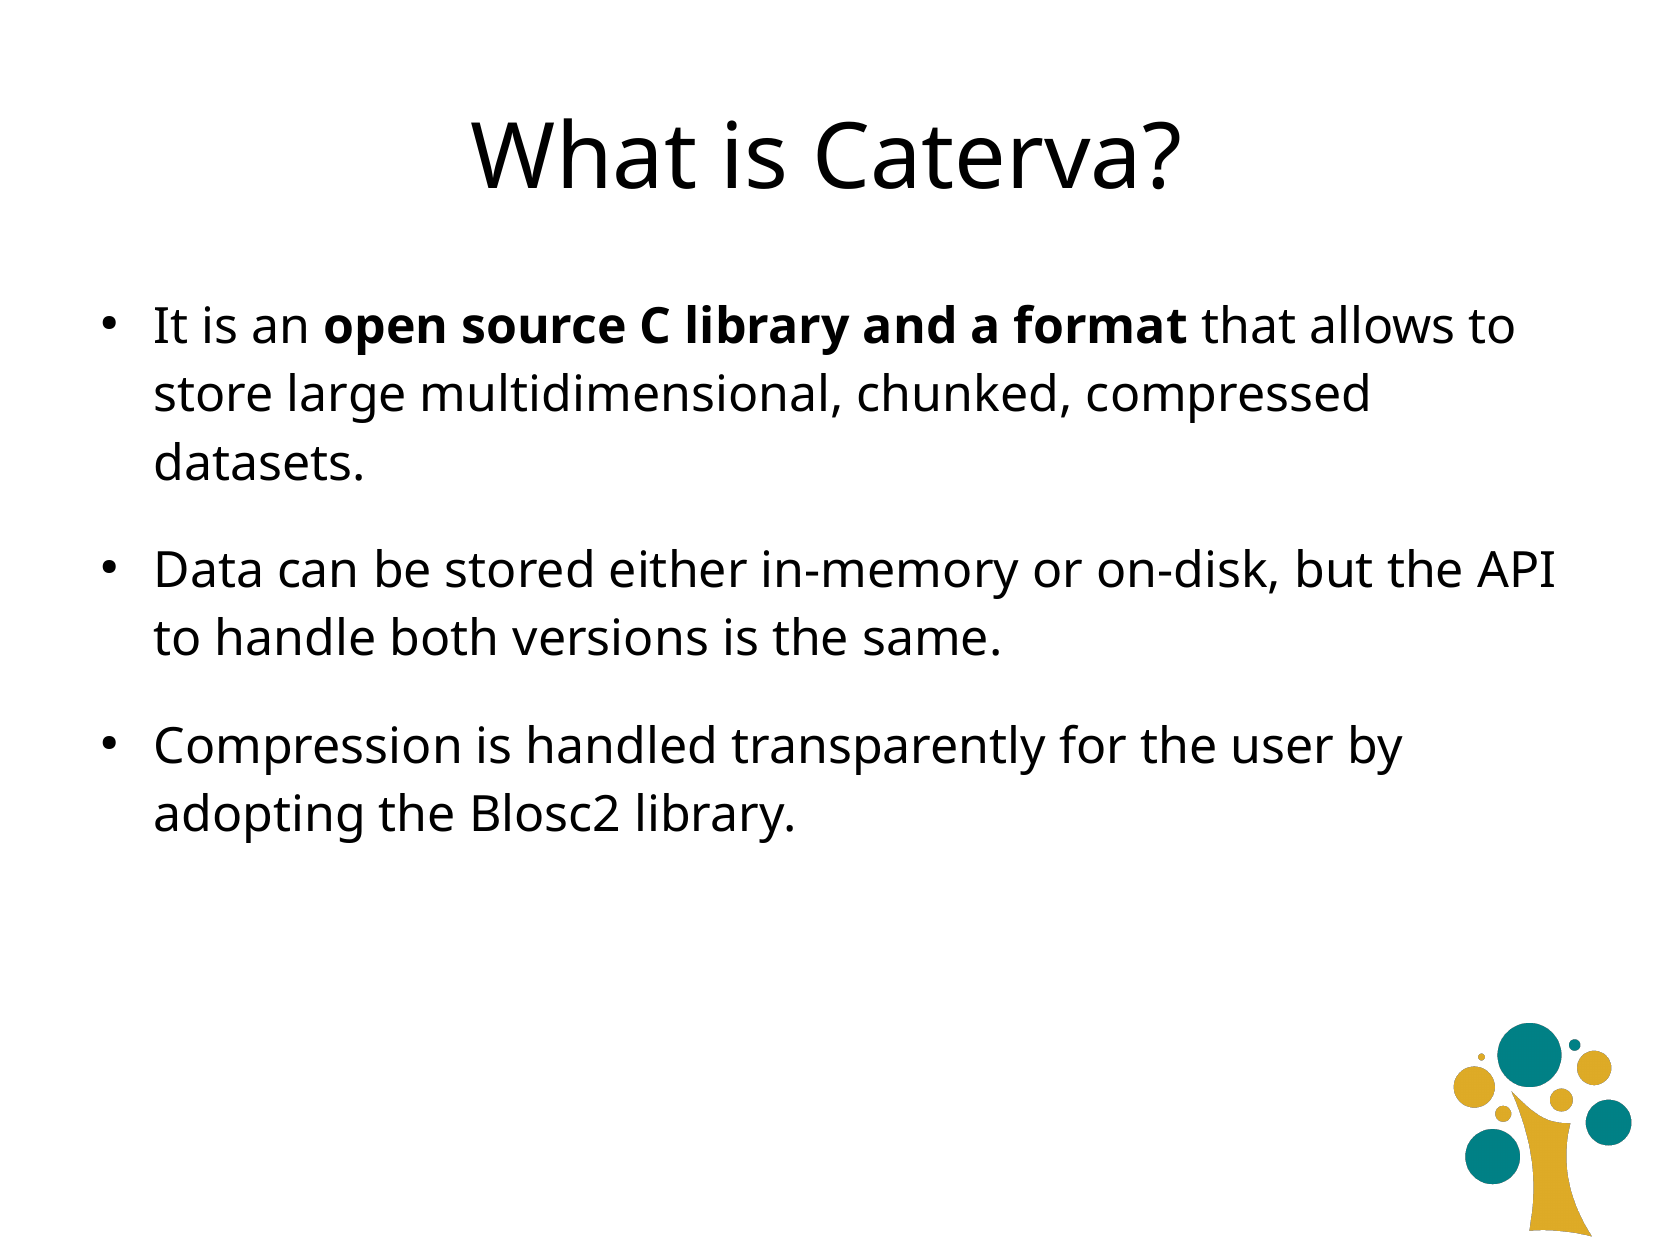

# What is Caterva?
It is an open source C library and a format that allows to store large multidimensional, chunked, compressed datasets.
Data can be stored either in-memory or on-disk, but the API to handle both versions is the same.
Compression is handled transparently for the user by adopting the Blosc2 library.